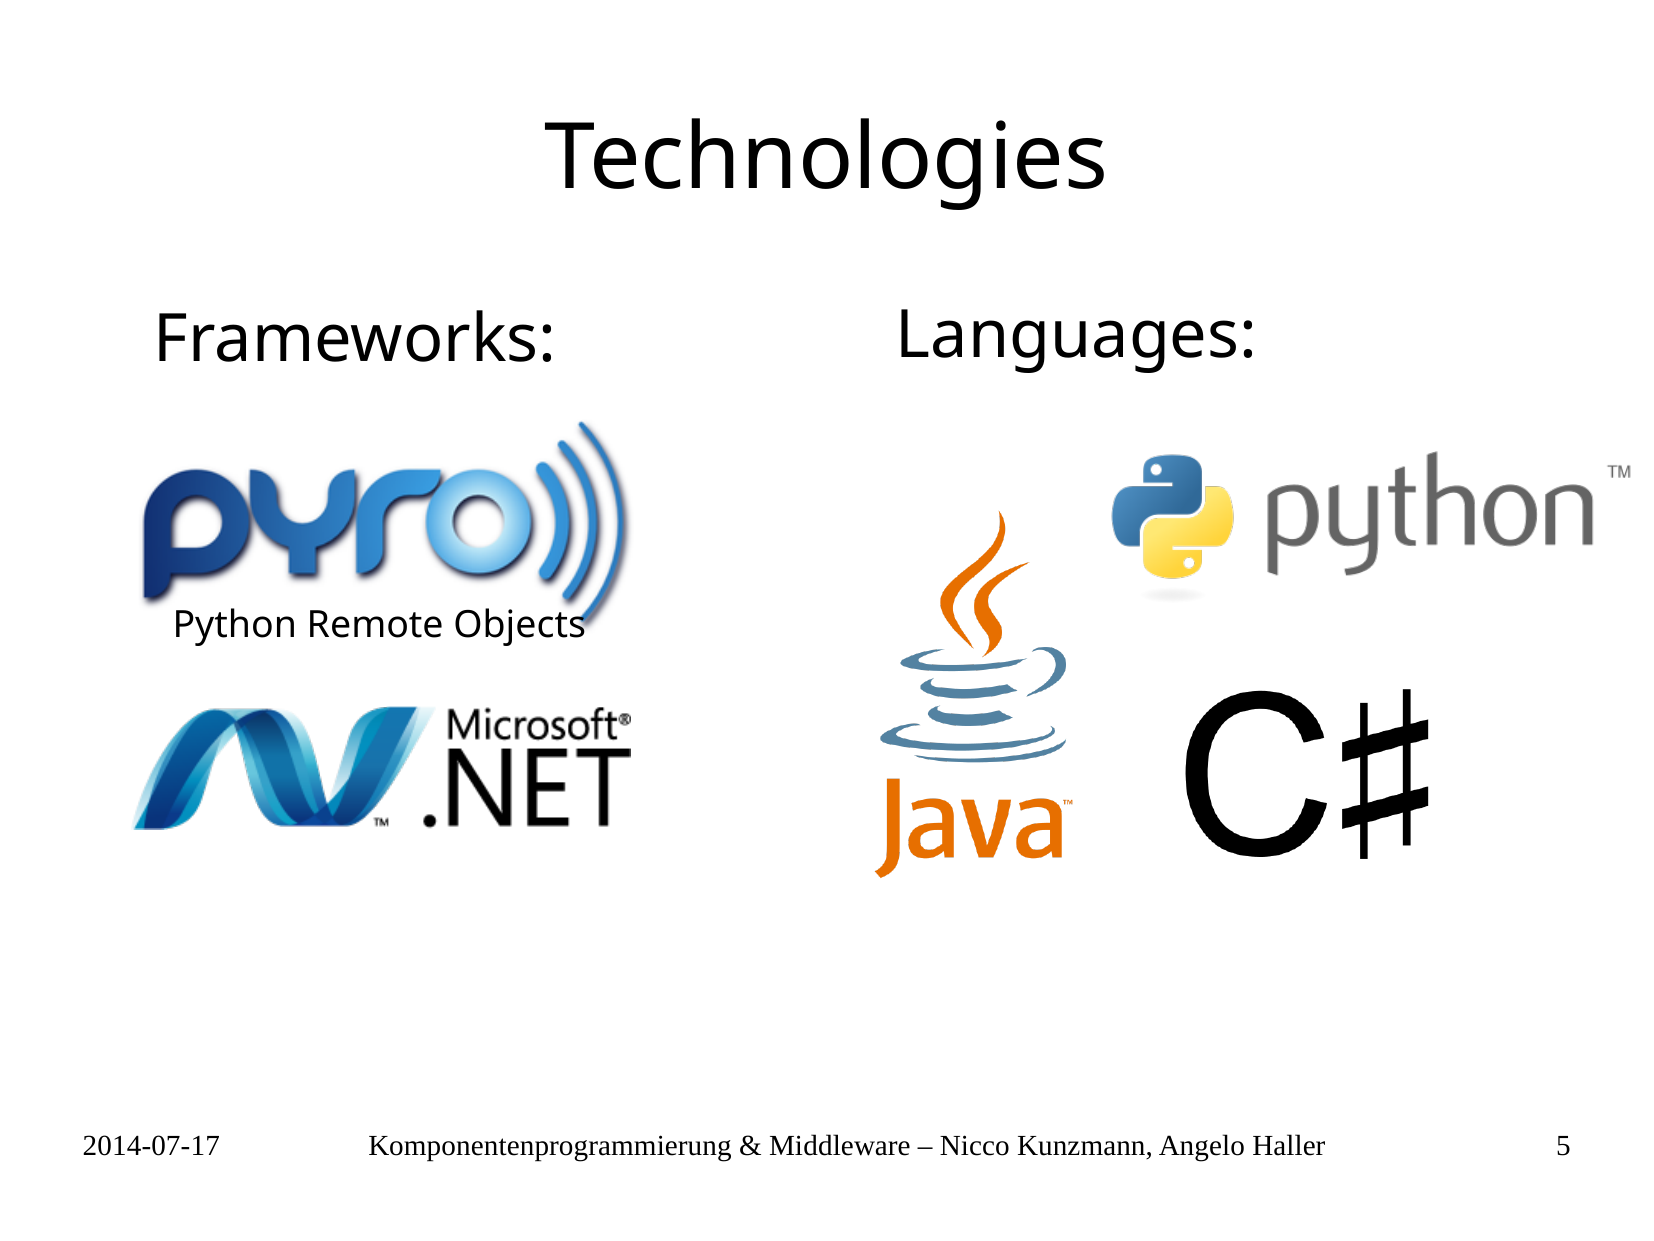

# Technologies
Languages:
Frameworks:
Python Remote Objects
2014-07-17
Komponentenprogrammierung & Middleware – Nicco Kunzmann, Angelo Haller
5